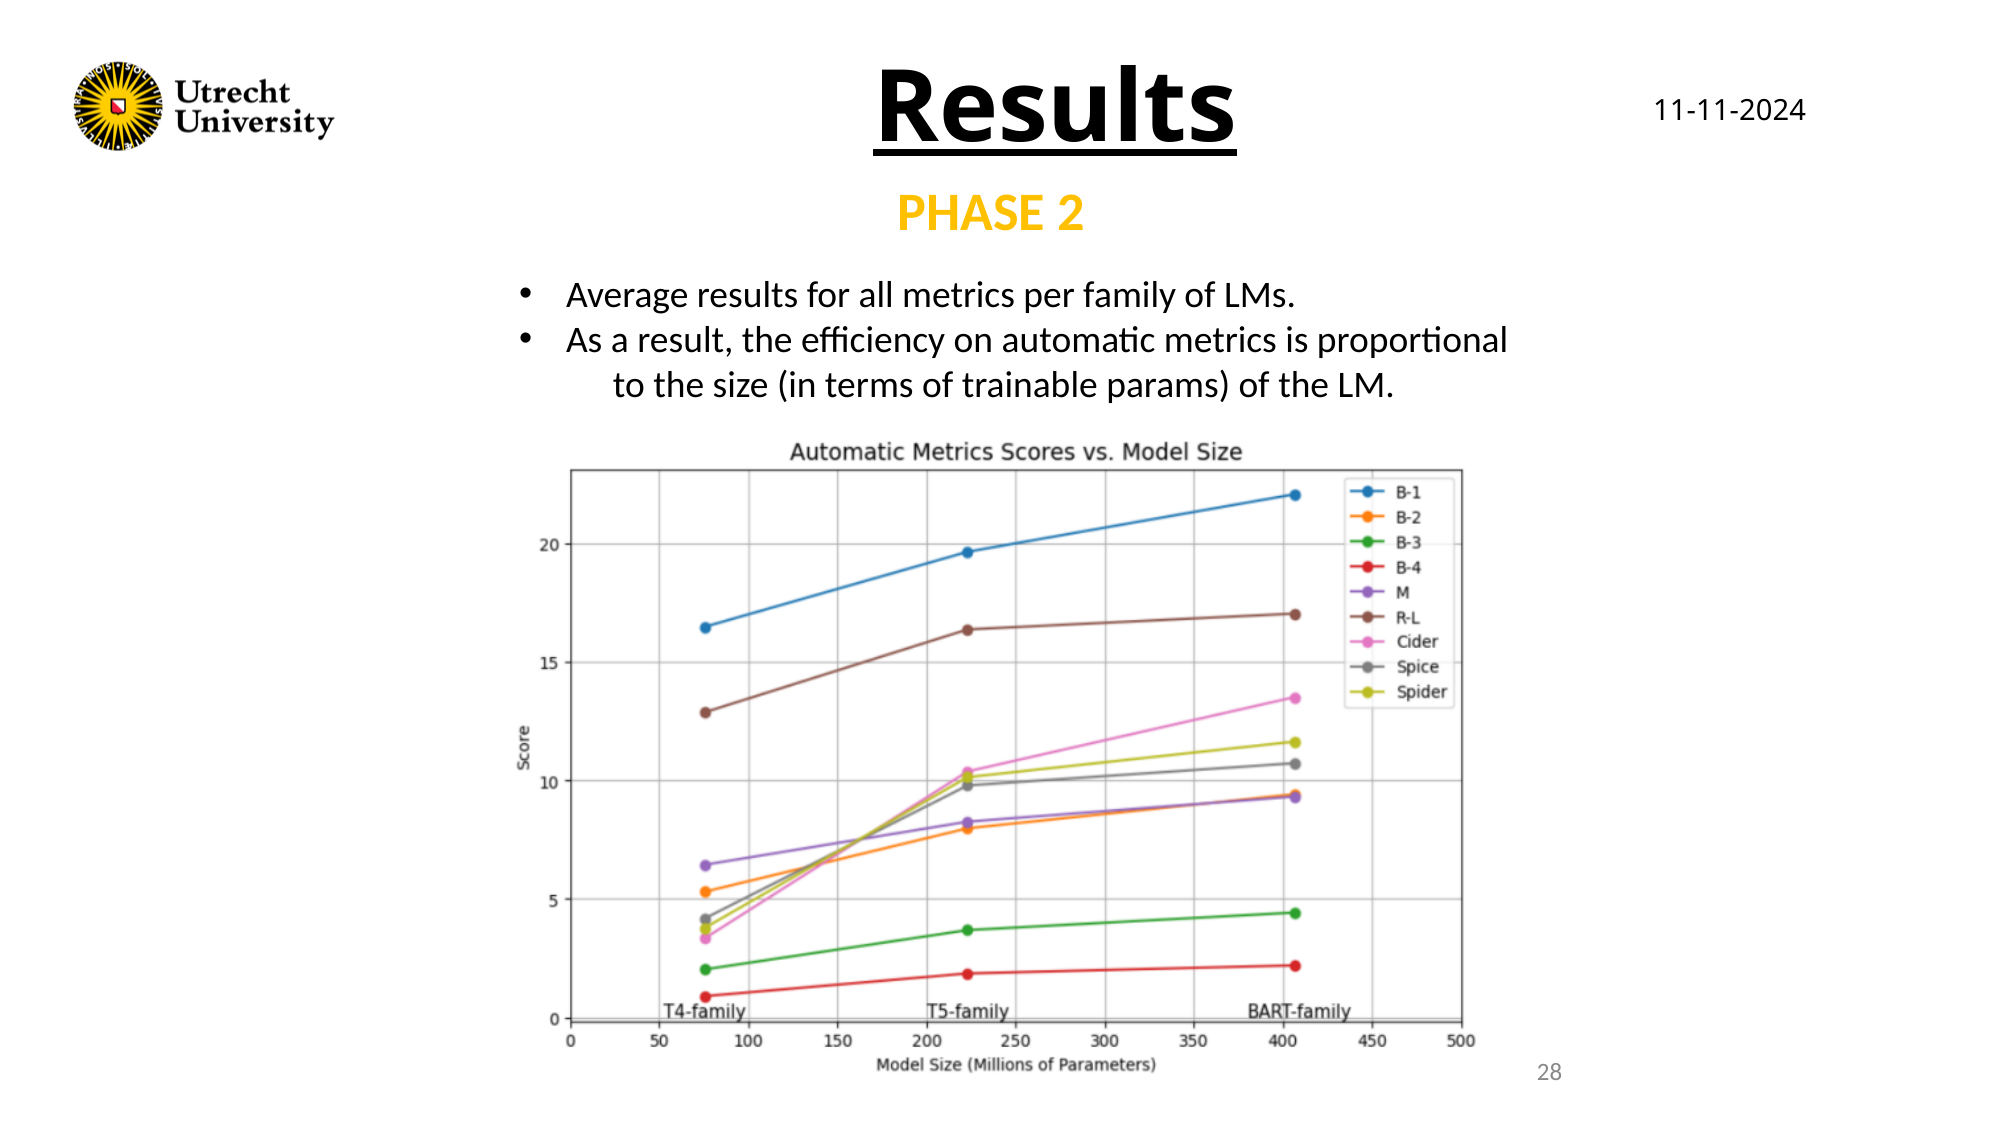

Results
11-11-2024
PHASE 2
Average results for all metrics per family of LMs.
As a result, the efficiency on automatic metrics is proportional to the size (in terms of trainable params) of the LM.